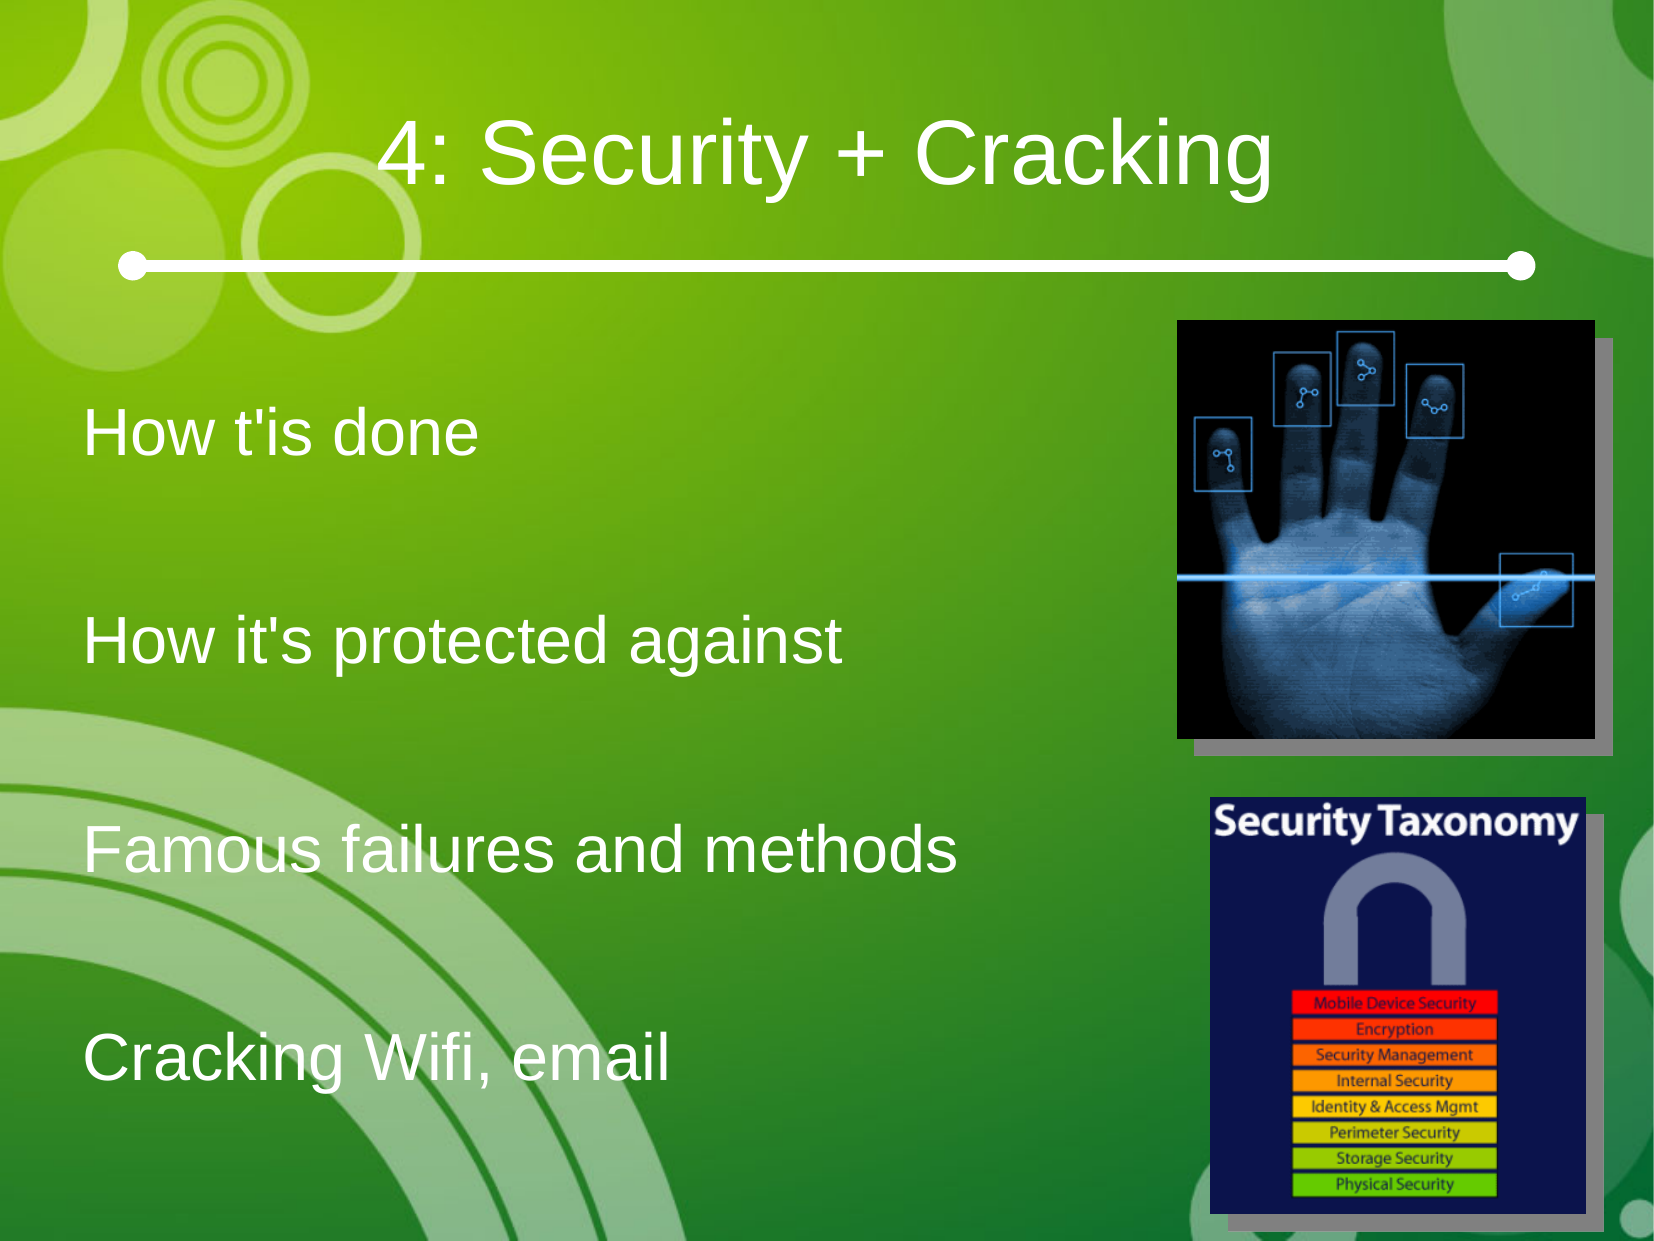

# 4: Security + Cracking
How t'is done
How it's protected against
Famous failures and methods
Cracking Wifi, email